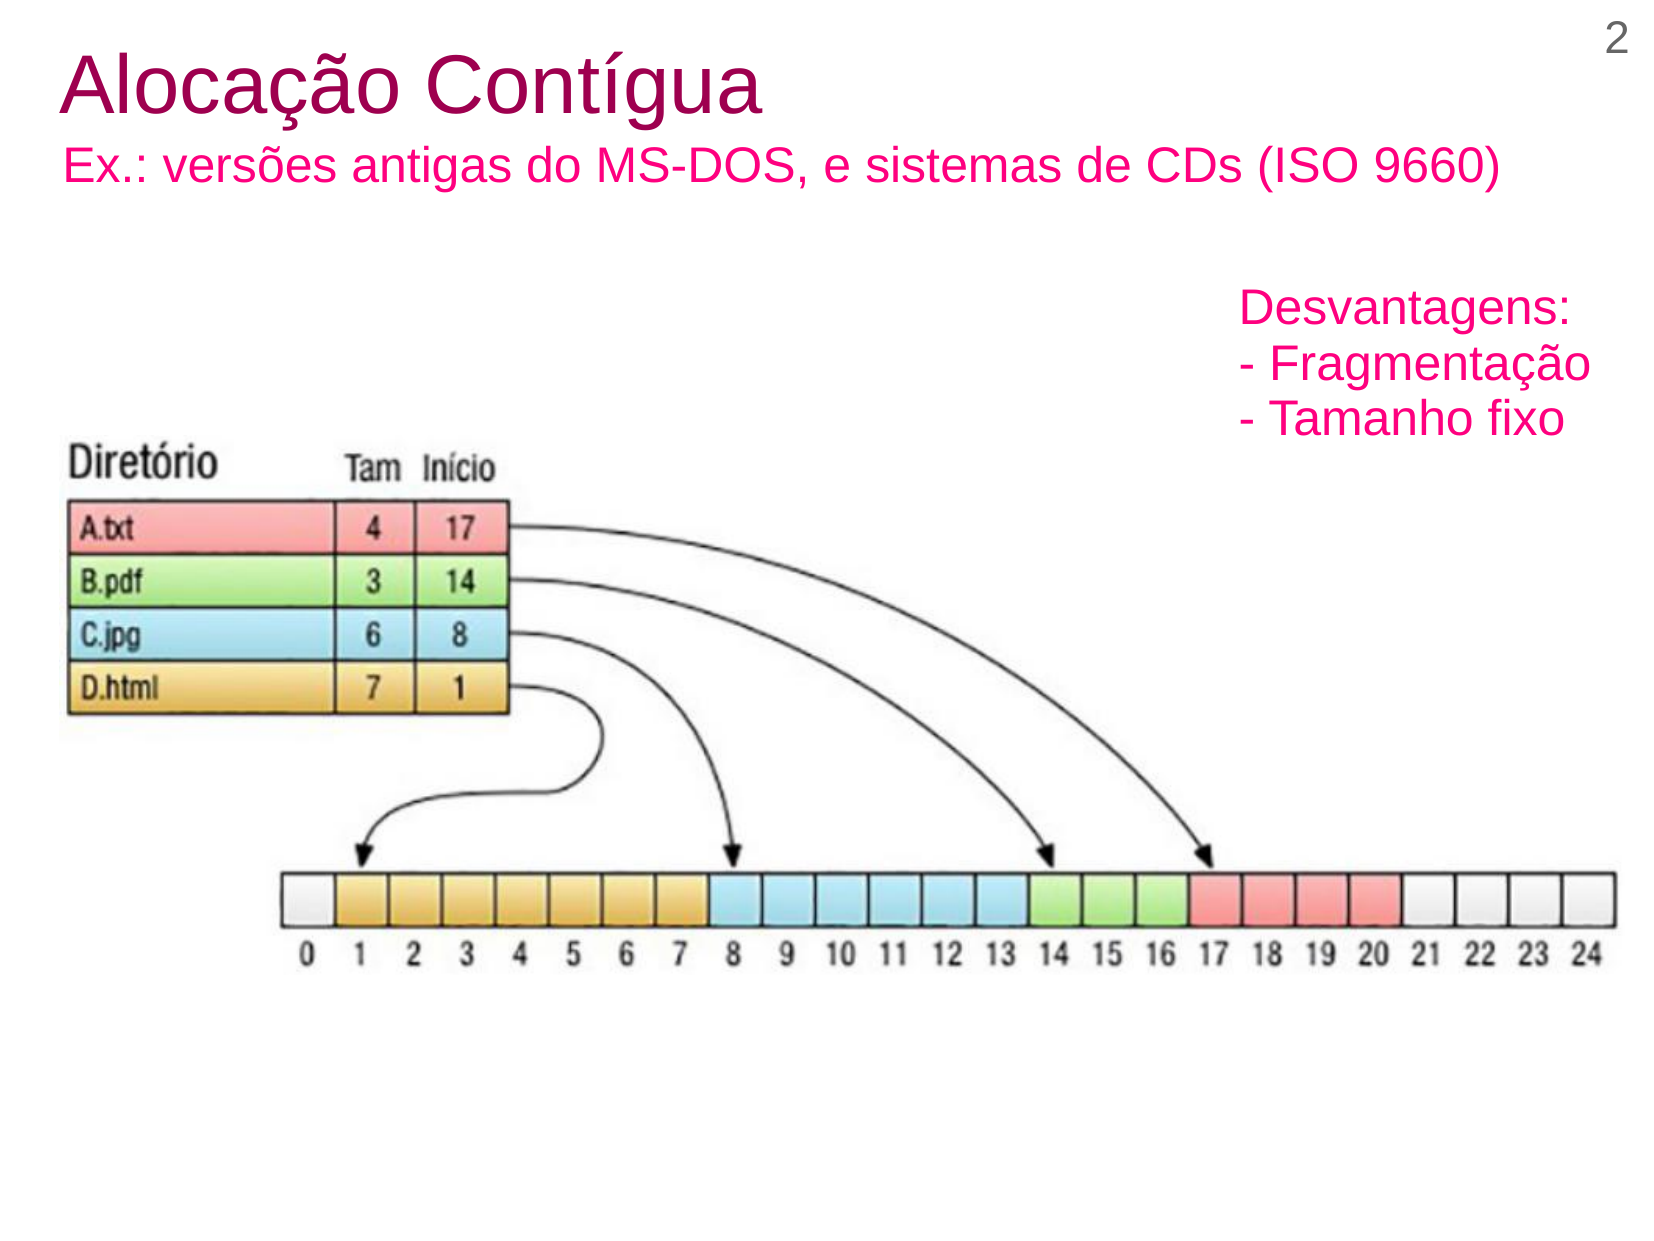

2
# Alocação Contígua
Ex.: versões antigas do MS-DOS, e sistemas de CDs (ISO 9660)
Desvantagens:
- Fragmentação
- Tamanho fixo